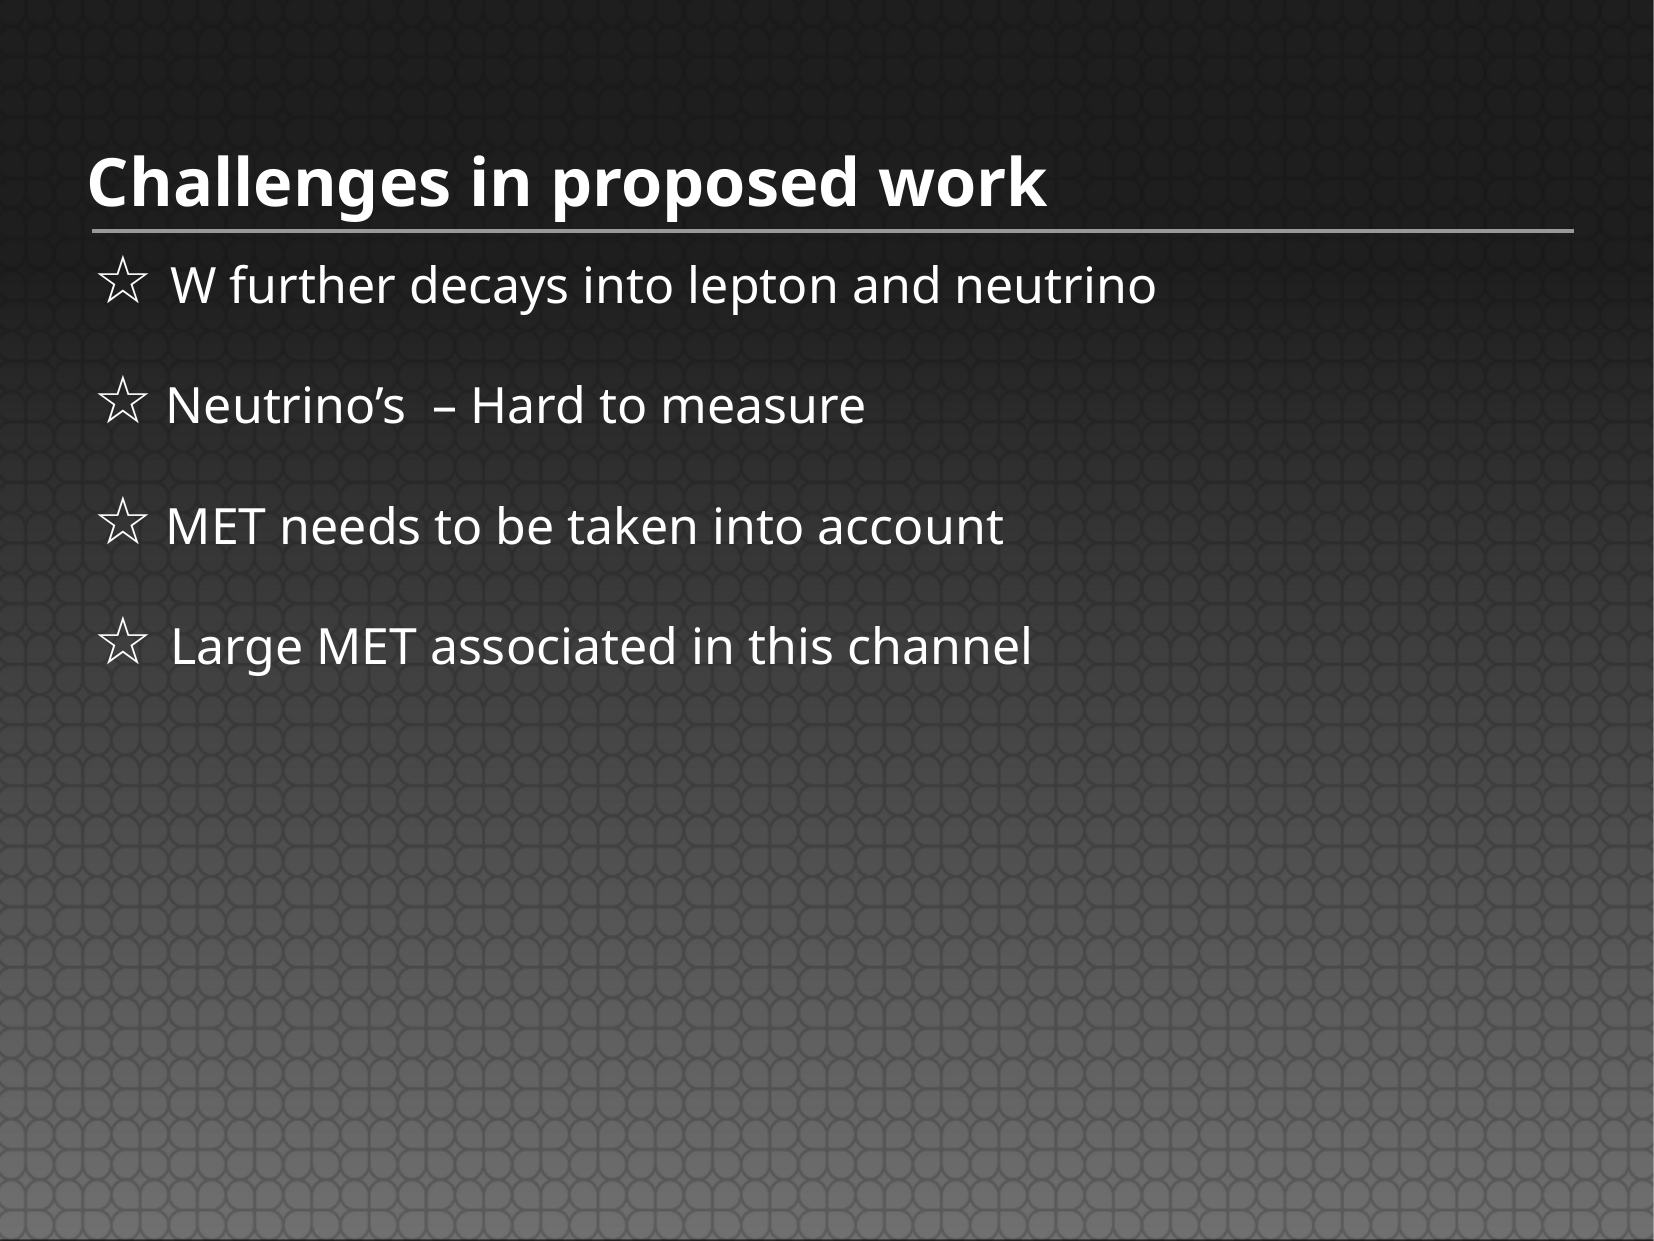

# Challenges in proposed work
☆ W further decays into lepton and neutrino
☆ Neutrino’s – Hard to measure
☆ MET needs to be taken into account
☆ Large MET associated in this channel